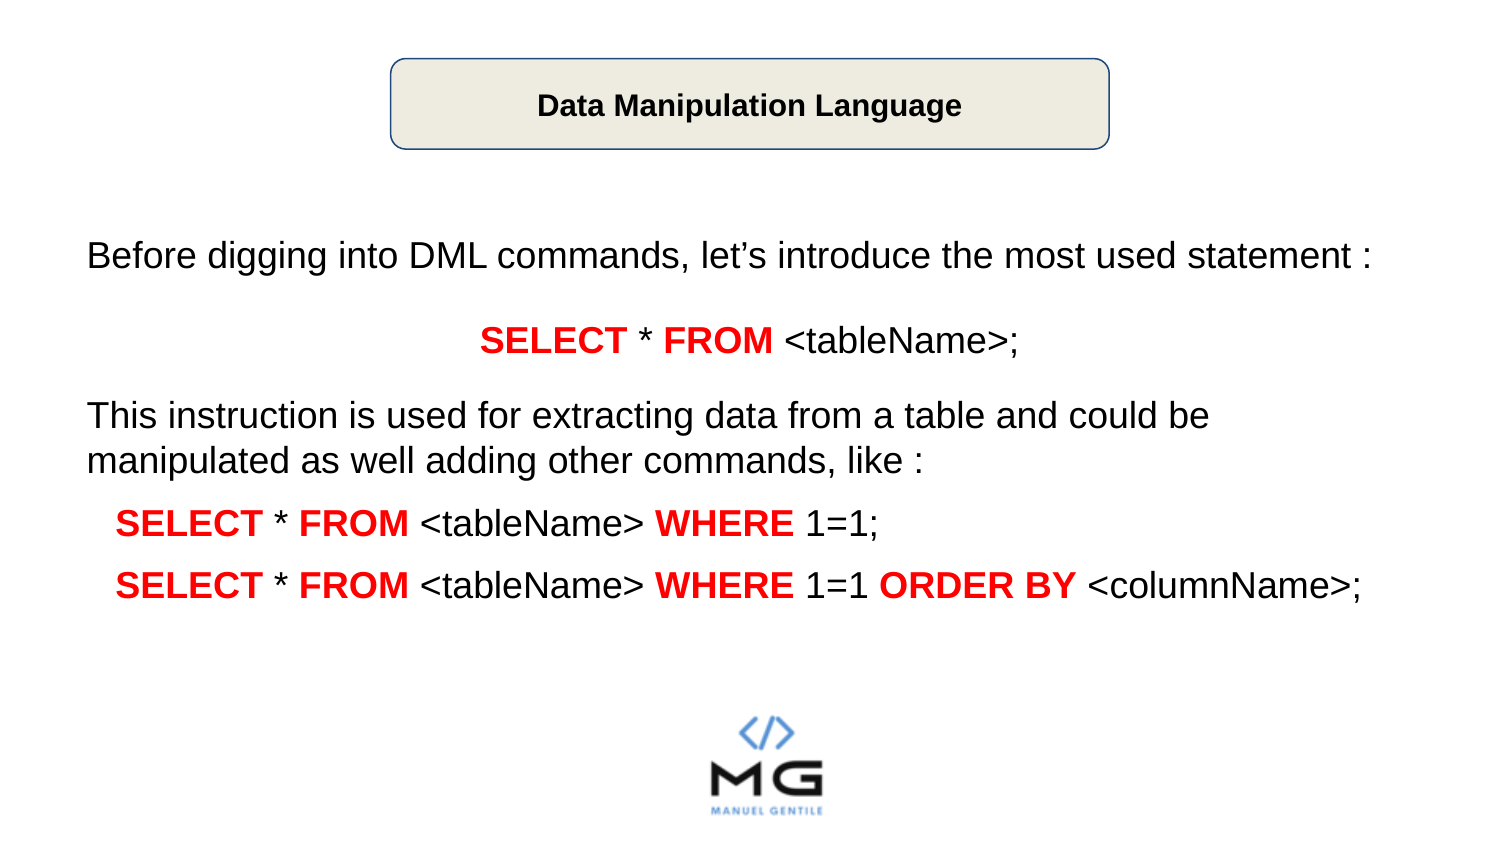

Data Manipulation Language
Before digging into DML commands, let’s introduce the most used statement :
SELECT * FROM <tableName>;
This instruction is used for extracting data from a table and could be manipulated as well adding other commands, like :
SELECT * FROM <tableName> WHERE 1=1;
SELECT * FROM <tableName> WHERE 1=1 ORDER BY <columnName>;